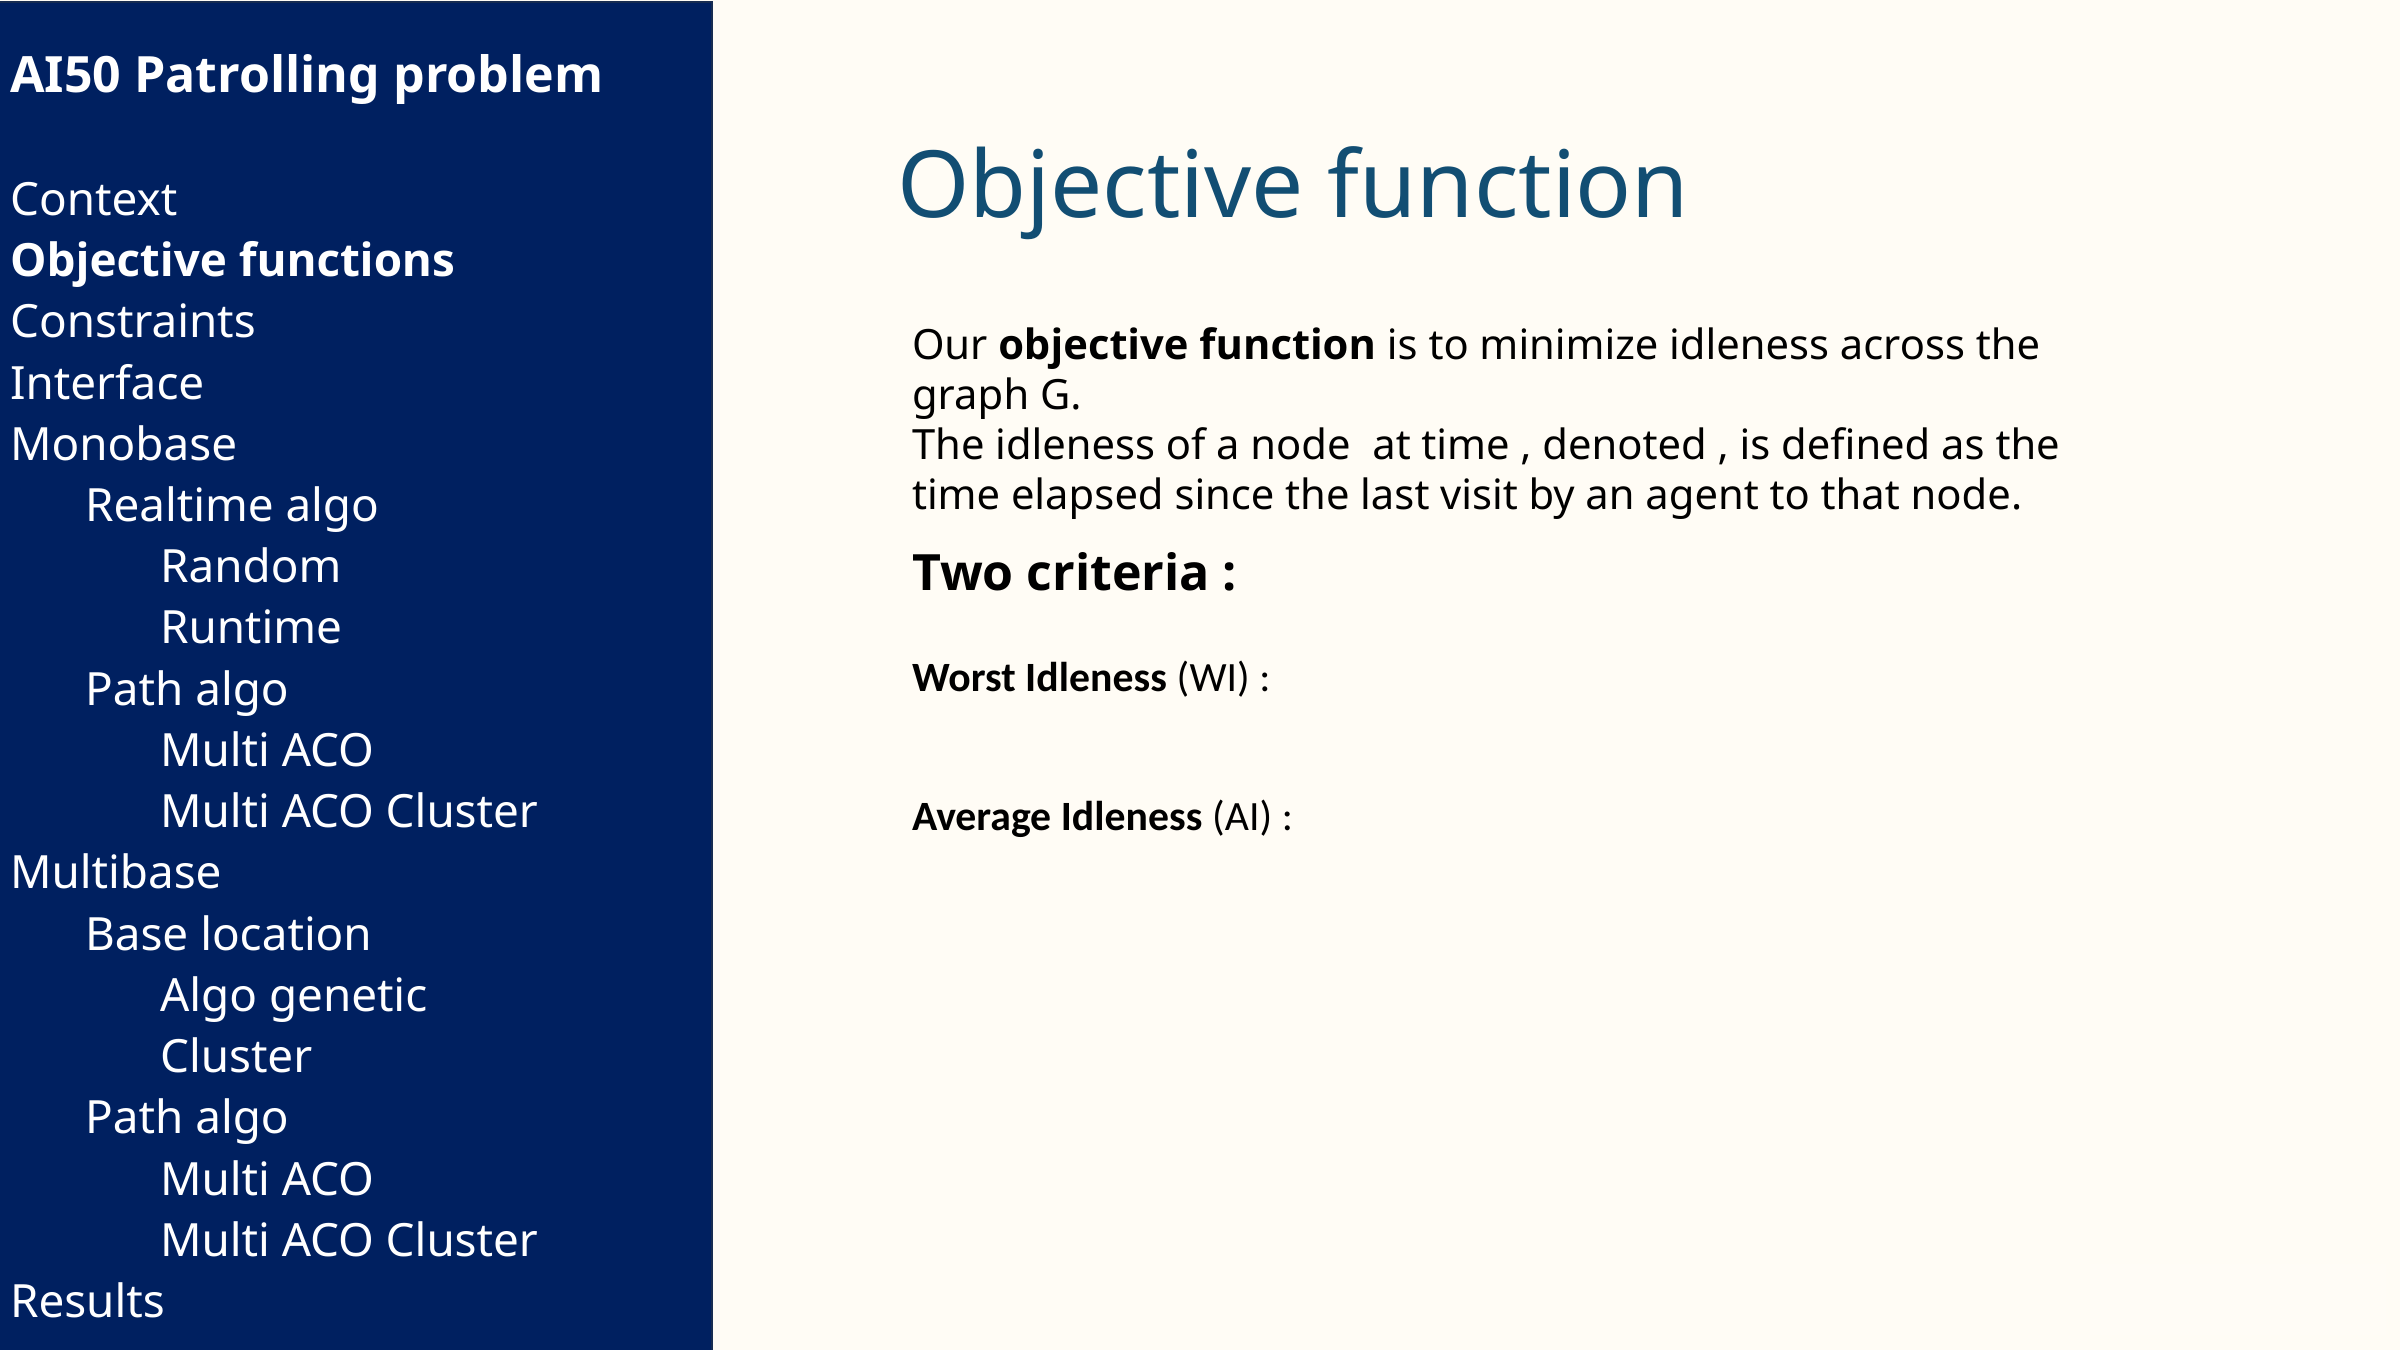

AI50 Patrolling problem
Context
Objective functions
Constraints
Interface
Monobase
	Realtime algo
		Random
		Runtime
	Path algo
		Multi ACO
		Multi ACO Cluster
Multibase
	Base location
		Algo genetic
		Cluster
	Path algo
		Multi ACO
		Multi ACO Cluster
Results
Objective function
Our objective function is to minimize idleness across the graph G.
The idleness of a node at time , denoted , is defined as the time elapsed since the last visit by an agent to that node.
Two criteria :
Worst Idleness (WI) :
Average Idleness (AI) :